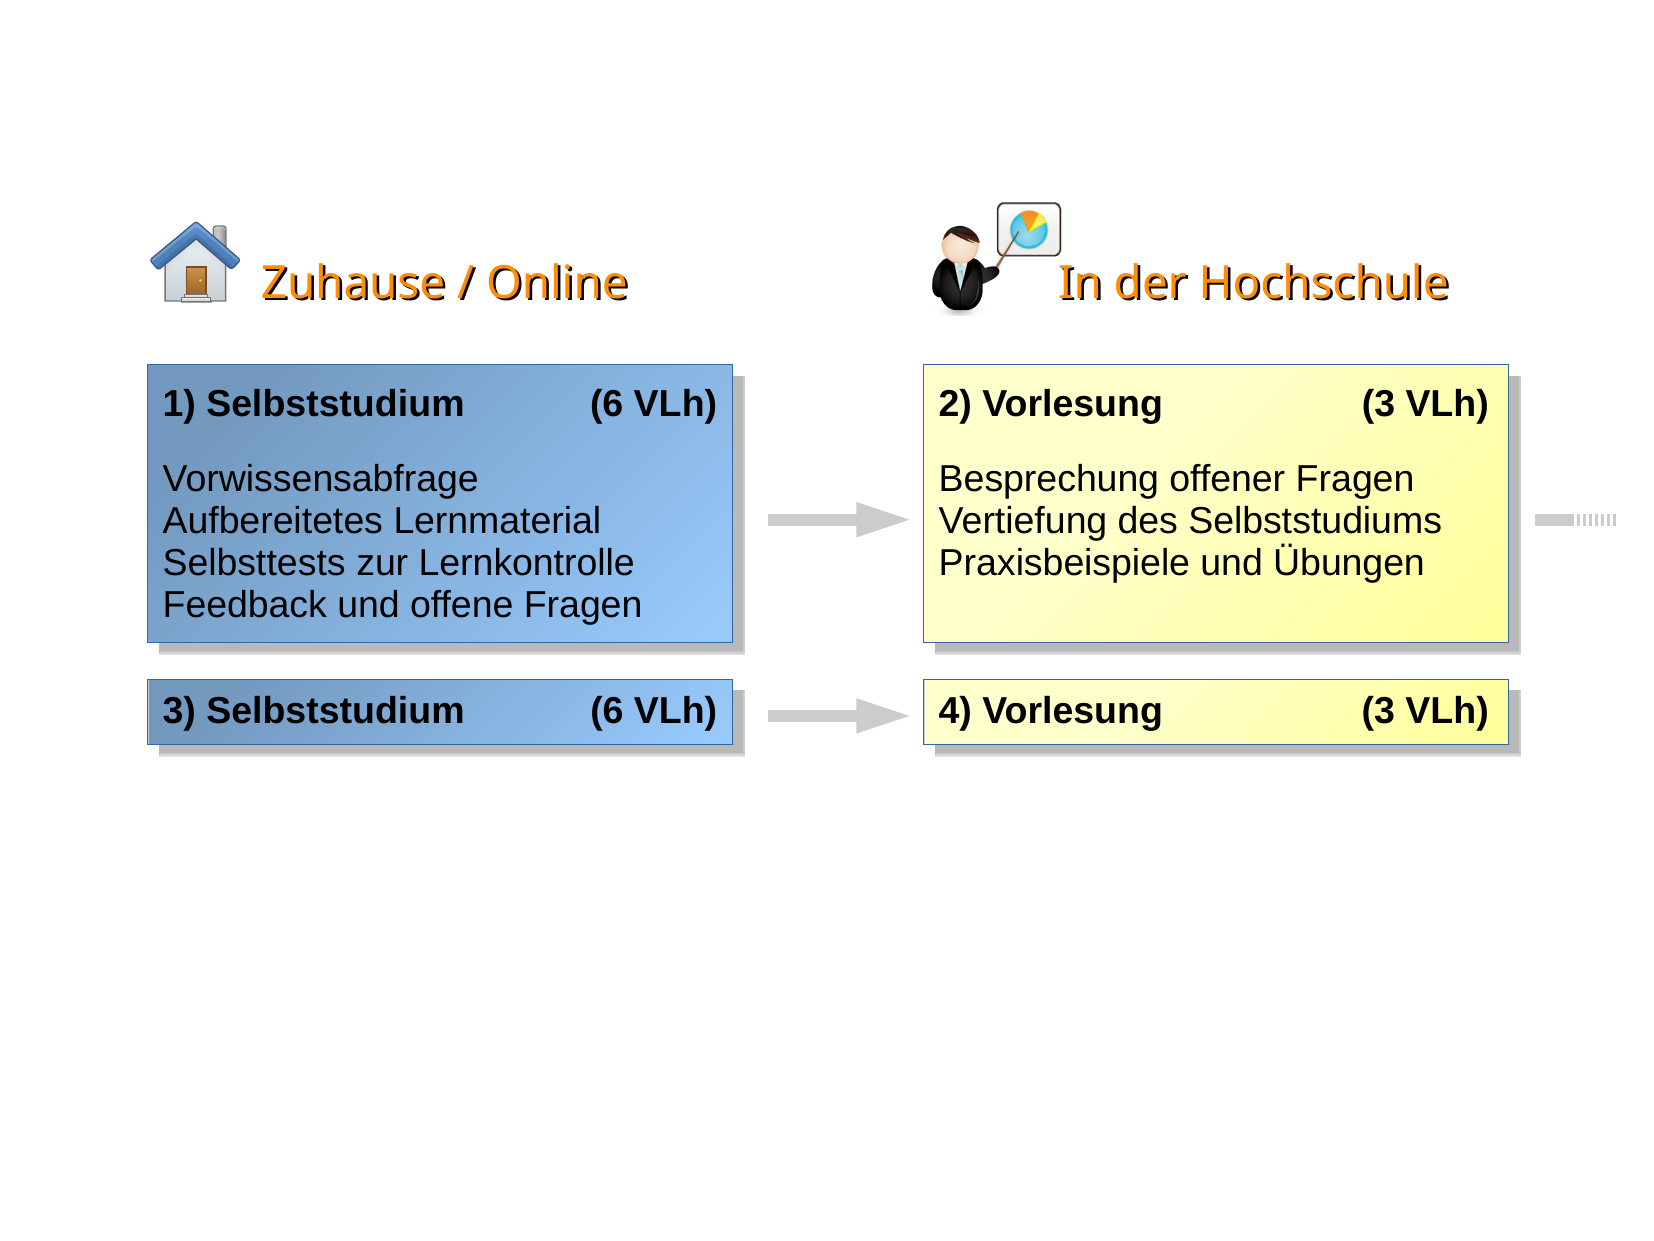

Zuhause / Online
In der Hochschule
1) Selbststudium (6 VLh)
2) Vorlesung (3 VLh)
Vorwissensabfrage
Aufbereitetes Lernmaterial
Selbsttests zur Lernkontrolle
Feedback und offene Fragen
Besprechung offener Fragen
Vertiefung des Selbststudiums
Praxisbeispiele und Übungen
3) Selbststudium (6 VLh)
4) Vorlesung (3 VLh)